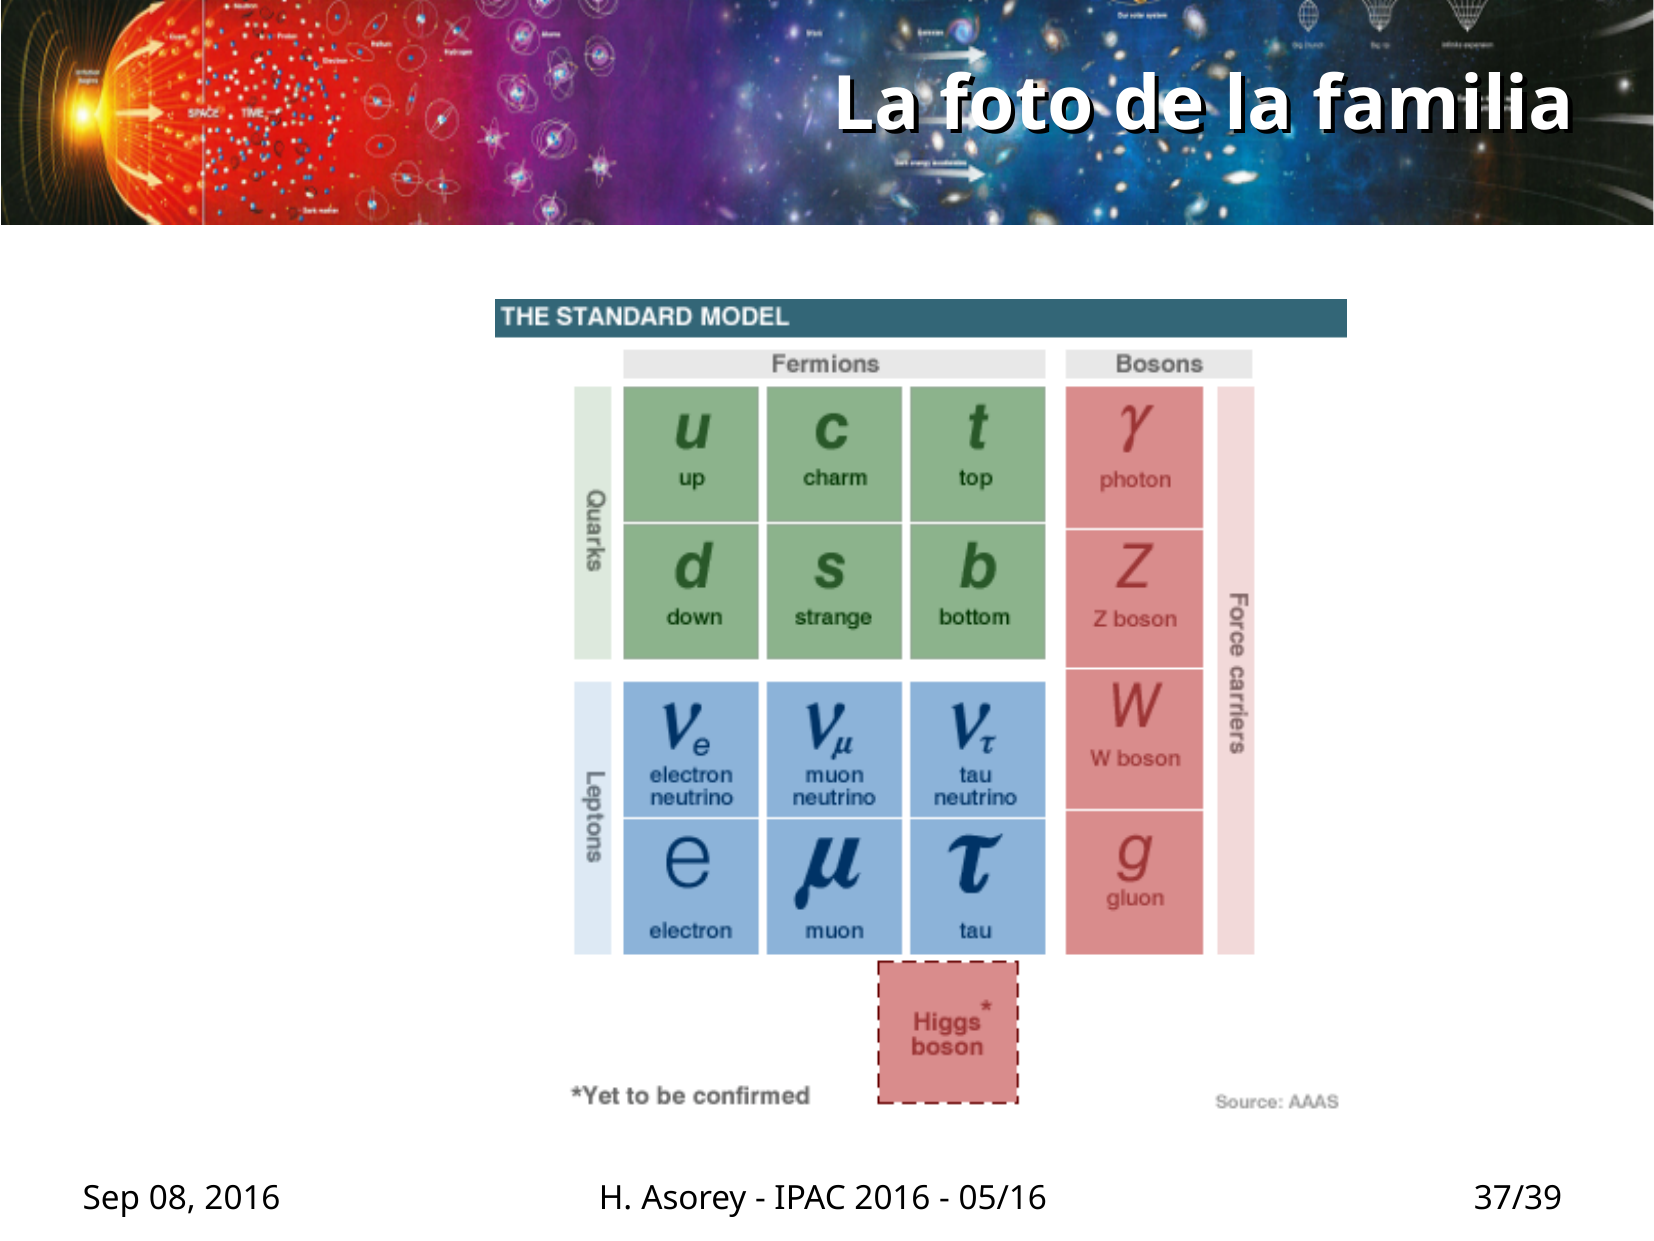

# La foto de la familia
Sep 08, 2016
H. Asorey - IPAC 2016 - 05/16
37